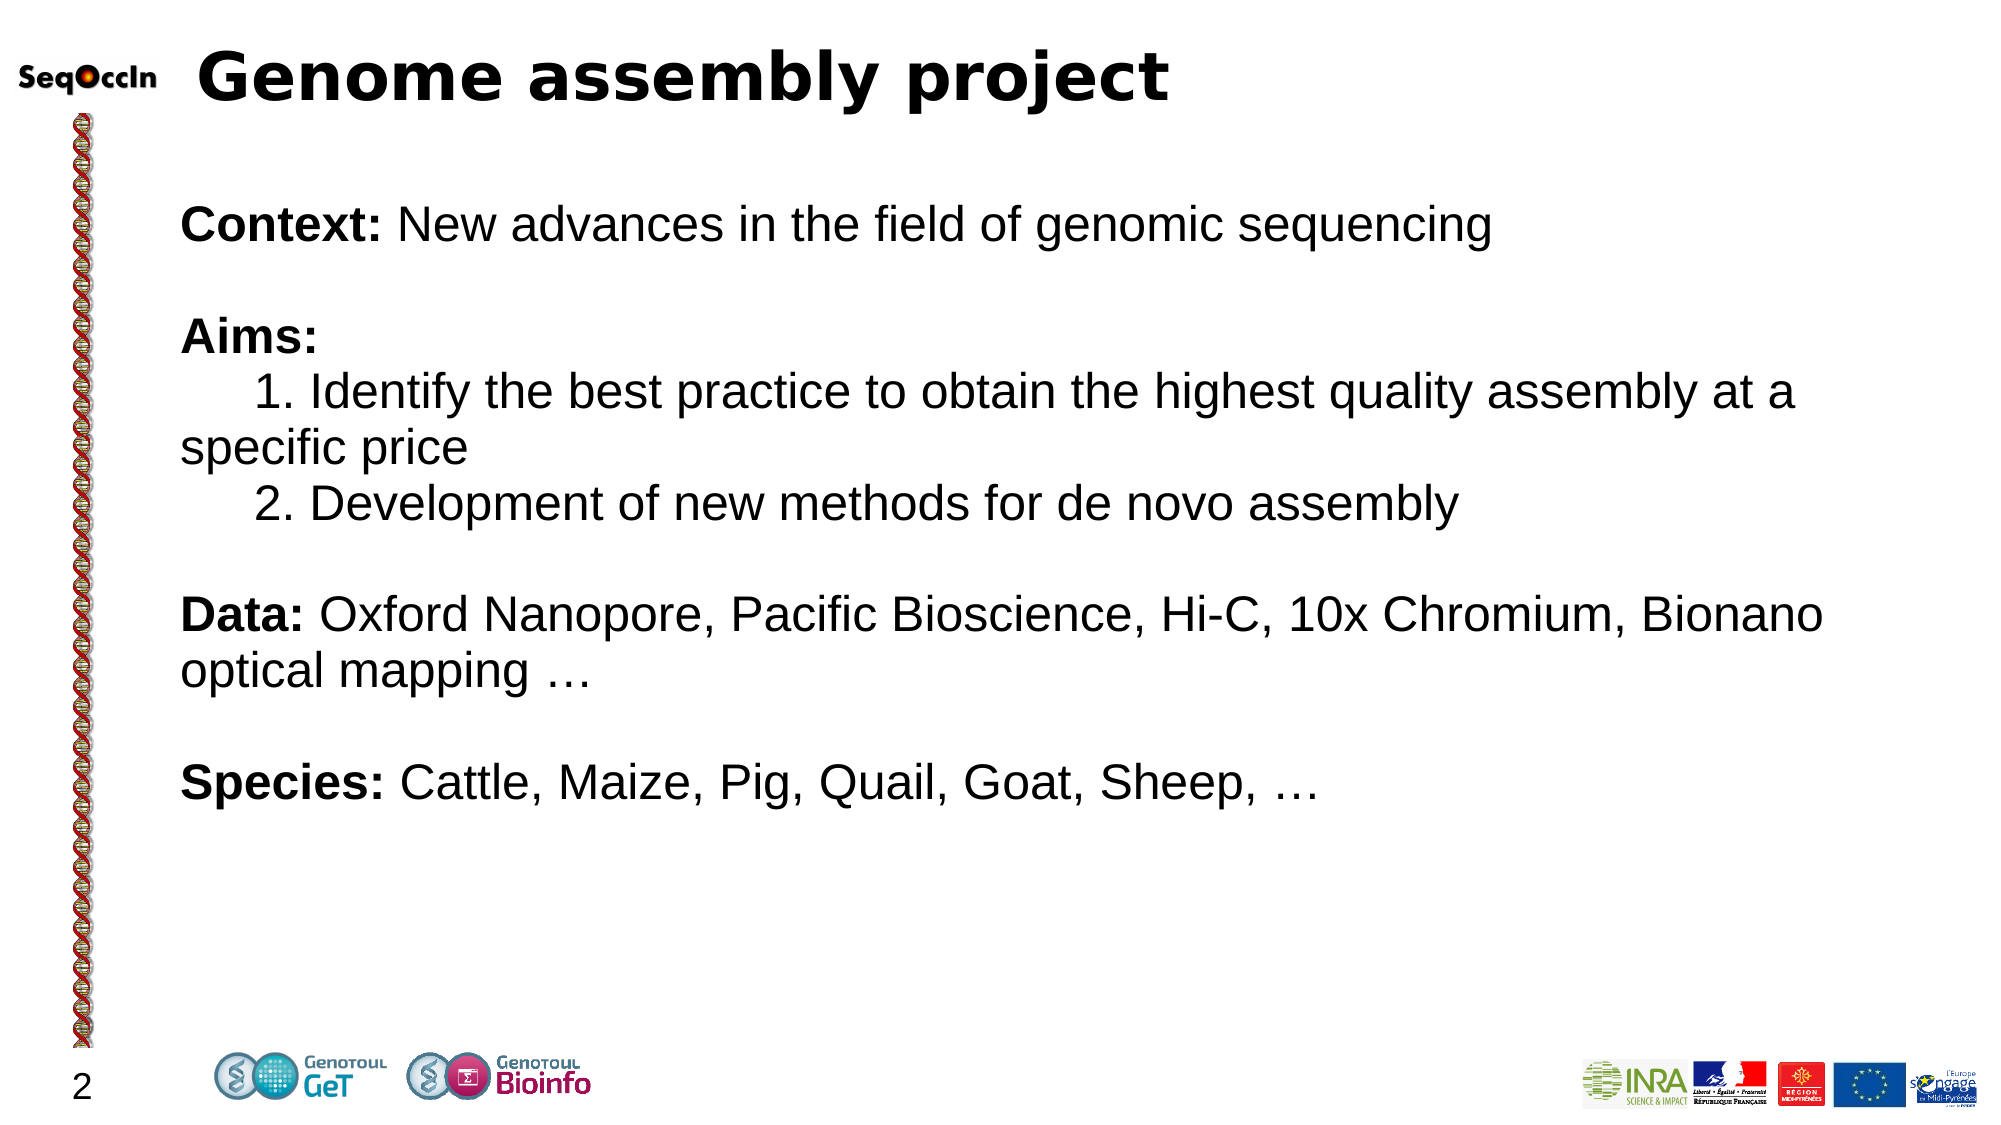

# Genome assembly project
Context: New advances in the field of genomic sequencing
Aims:
	1. Identify the best practice to obtain the highest quality assembly at a specific price
	2. Development of new methods for de novo assembly
Data: Oxford Nanopore, Pacific Bioscience, Hi-C, 10x Chromium, Bionano optical mapping …
Species: Cattle, Maize, Pig, Quail, Goat, Sheep, …